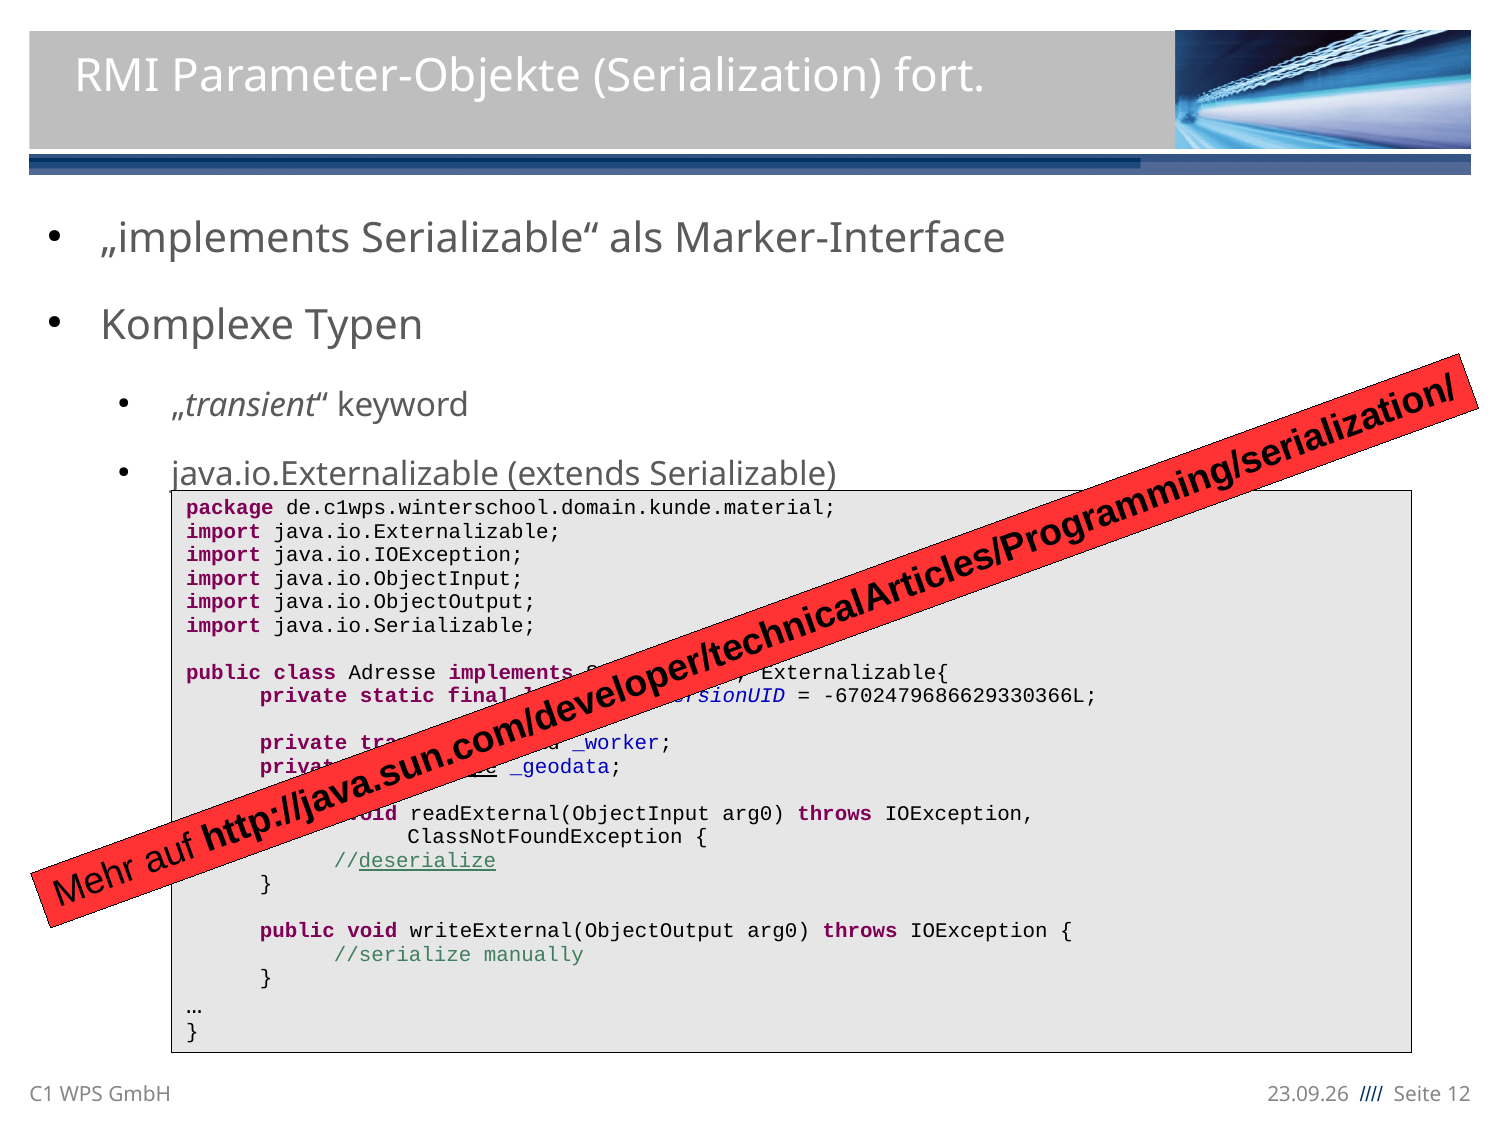

#
RMI Parameter-Objekte (Serialization) fort.
„implements Serializable“ als Marker-Interface
Komplexe Typen
„transient“ keyword
java.io.Externalizable (extends Serializable)
package de.c1wps.winterschool.domain.kunde.material;
import java.io.Externalizable;
import java.io.IOException;
import java.io.ObjectInput;
import java.io.ObjectOutput;
import java.io.Serializable;
public class Adresse implements Serializable, Externalizable{
	private static final long serialVersionUID = -6702479686629330366L;
	private transient Thread _worker;
	private ComplexType _geodata;
	public void readExternal(ObjectInput arg0) throws IOException,
			ClassNotFoundException {
		//deserialize
	}
	public void writeExternal(ObjectOutput arg0) throws IOException {
		//serialize manually
	}
…
}
Mehr auf http://java.sun.com/developer/technicalArticles/Programming/serialization/